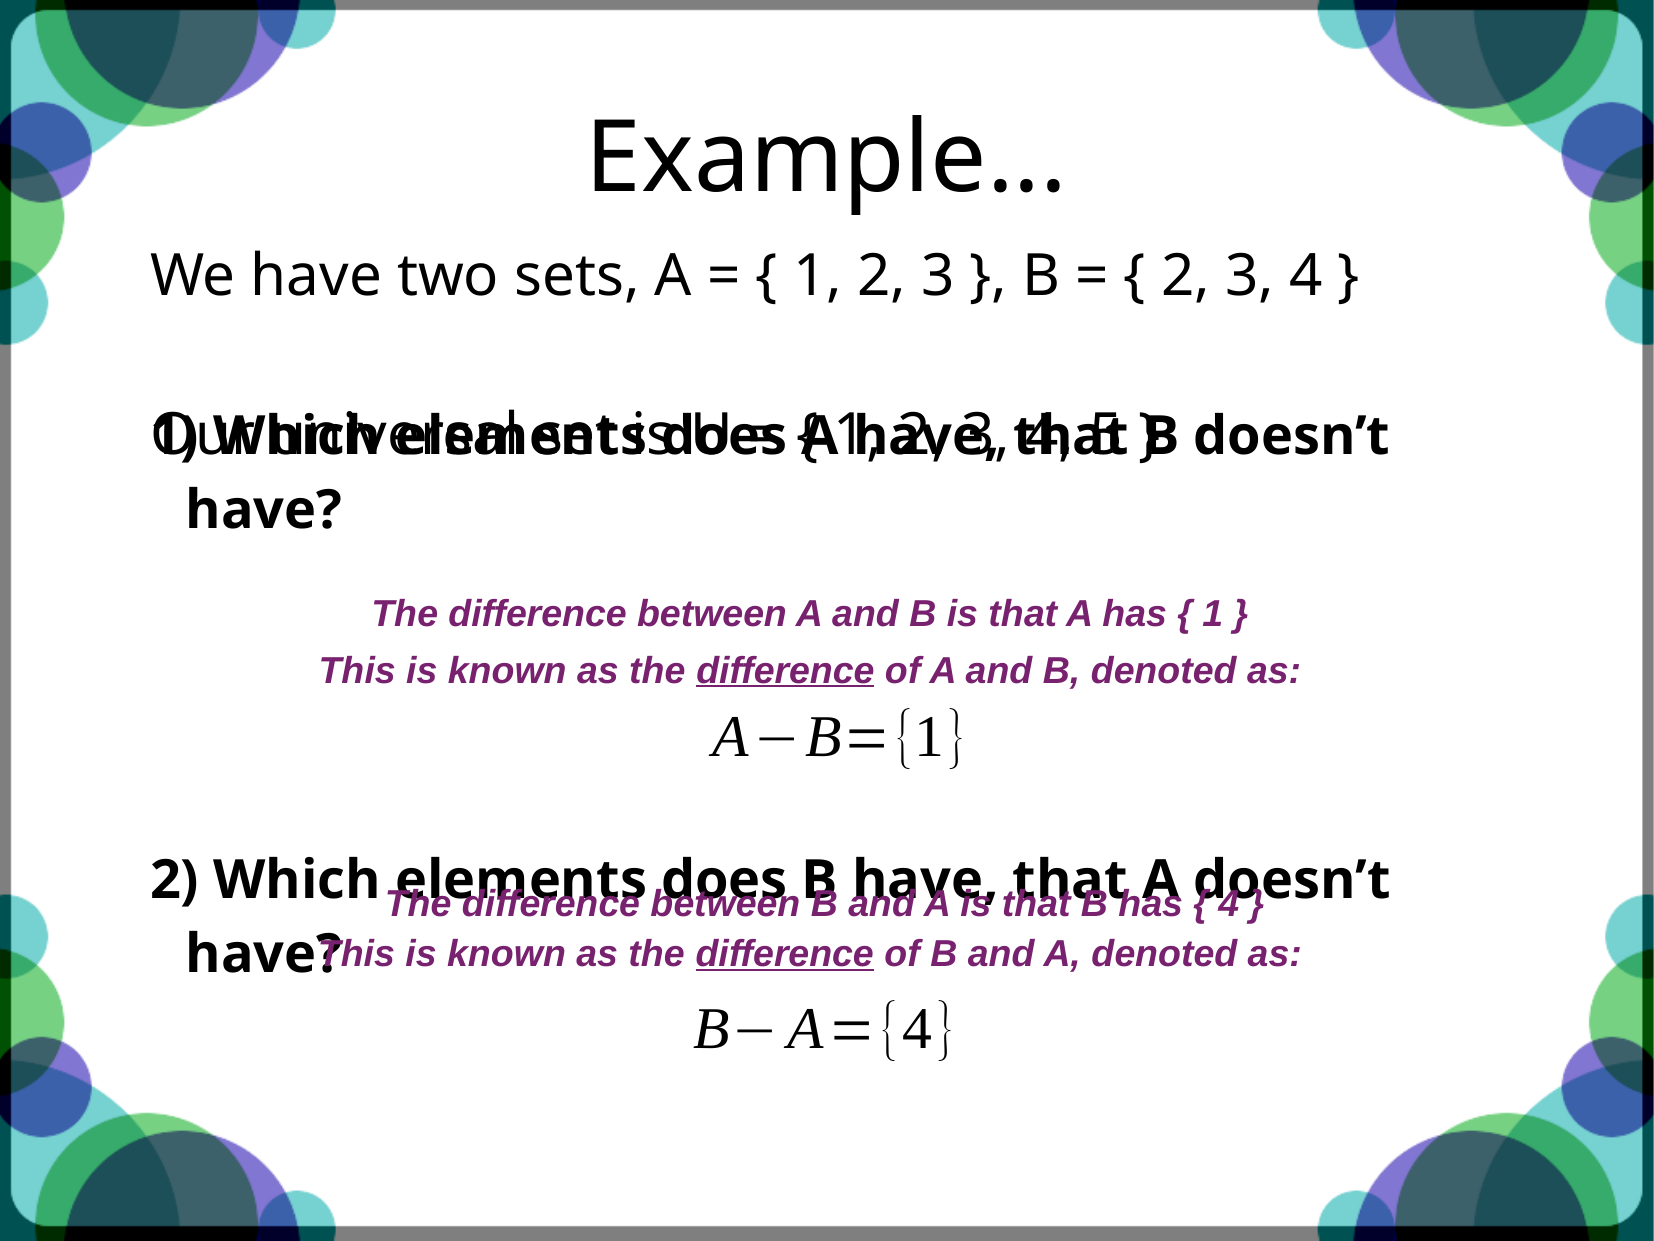

# Example...
We have two sets, A = { 1, 2, 3 }, B = { 2, 3, 4 }
Our universal set is U = { 1, 2, 3, 4, 5 }
 Which elements does A have, that B doesn’t have?
 Which elements does B have, that A doesn’t have?
The difference between A and B is that A has { 1 }
This is known as the difference of A and B, denoted as:
The difference between B and A is that B has { 4 }
This is known as the difference of B and A, denoted as: